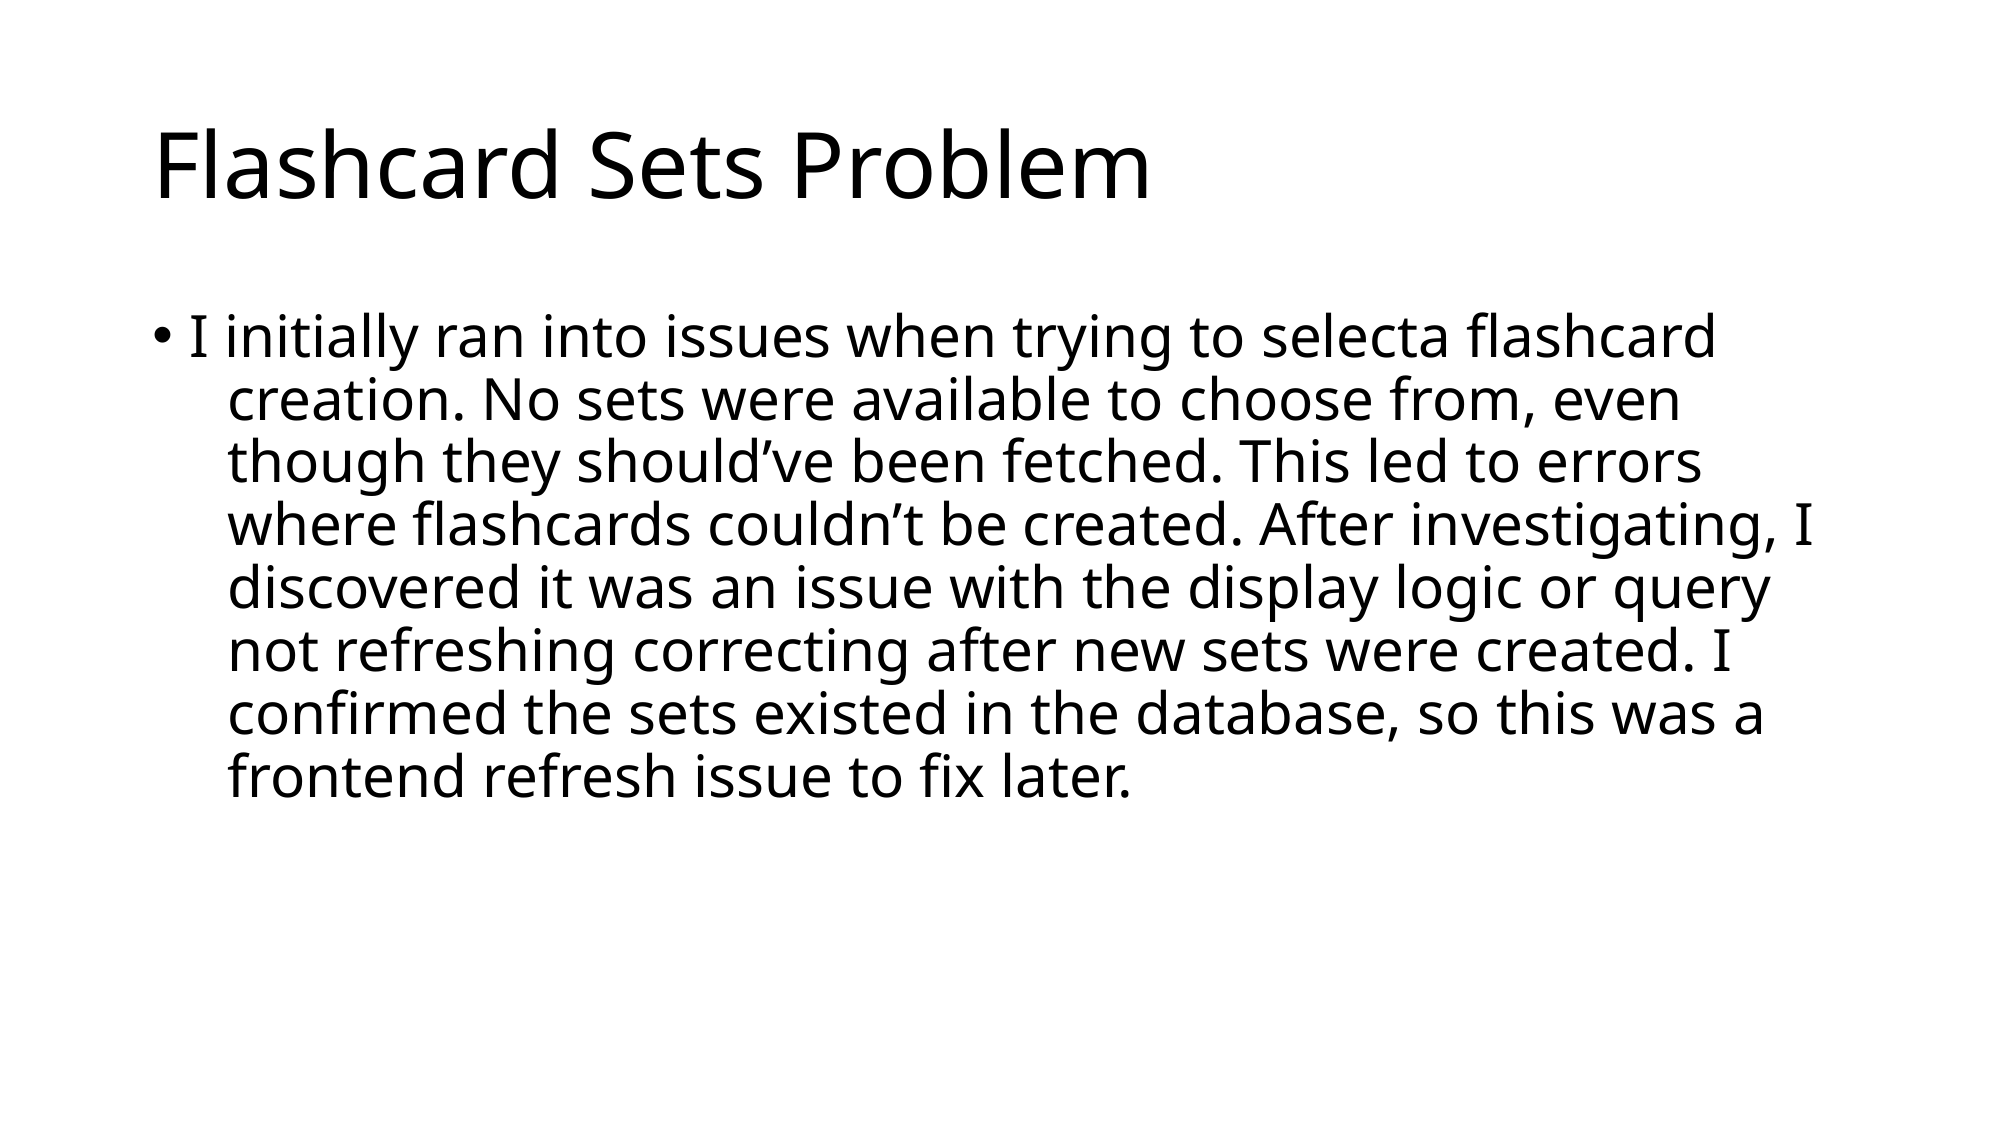

# Flashcard Sets Problem
I initially ran into issues when trying to selecta flashcard creation. No sets were available to choose from, even though they should’ve been fetched. This led to errors where flashcards couldn’t be created. After investigating, I discovered it was an issue with the display logic or query not refreshing correcting after new sets were created. I confirmed the sets existed in the database, so this was a frontend refresh issue to fix later.